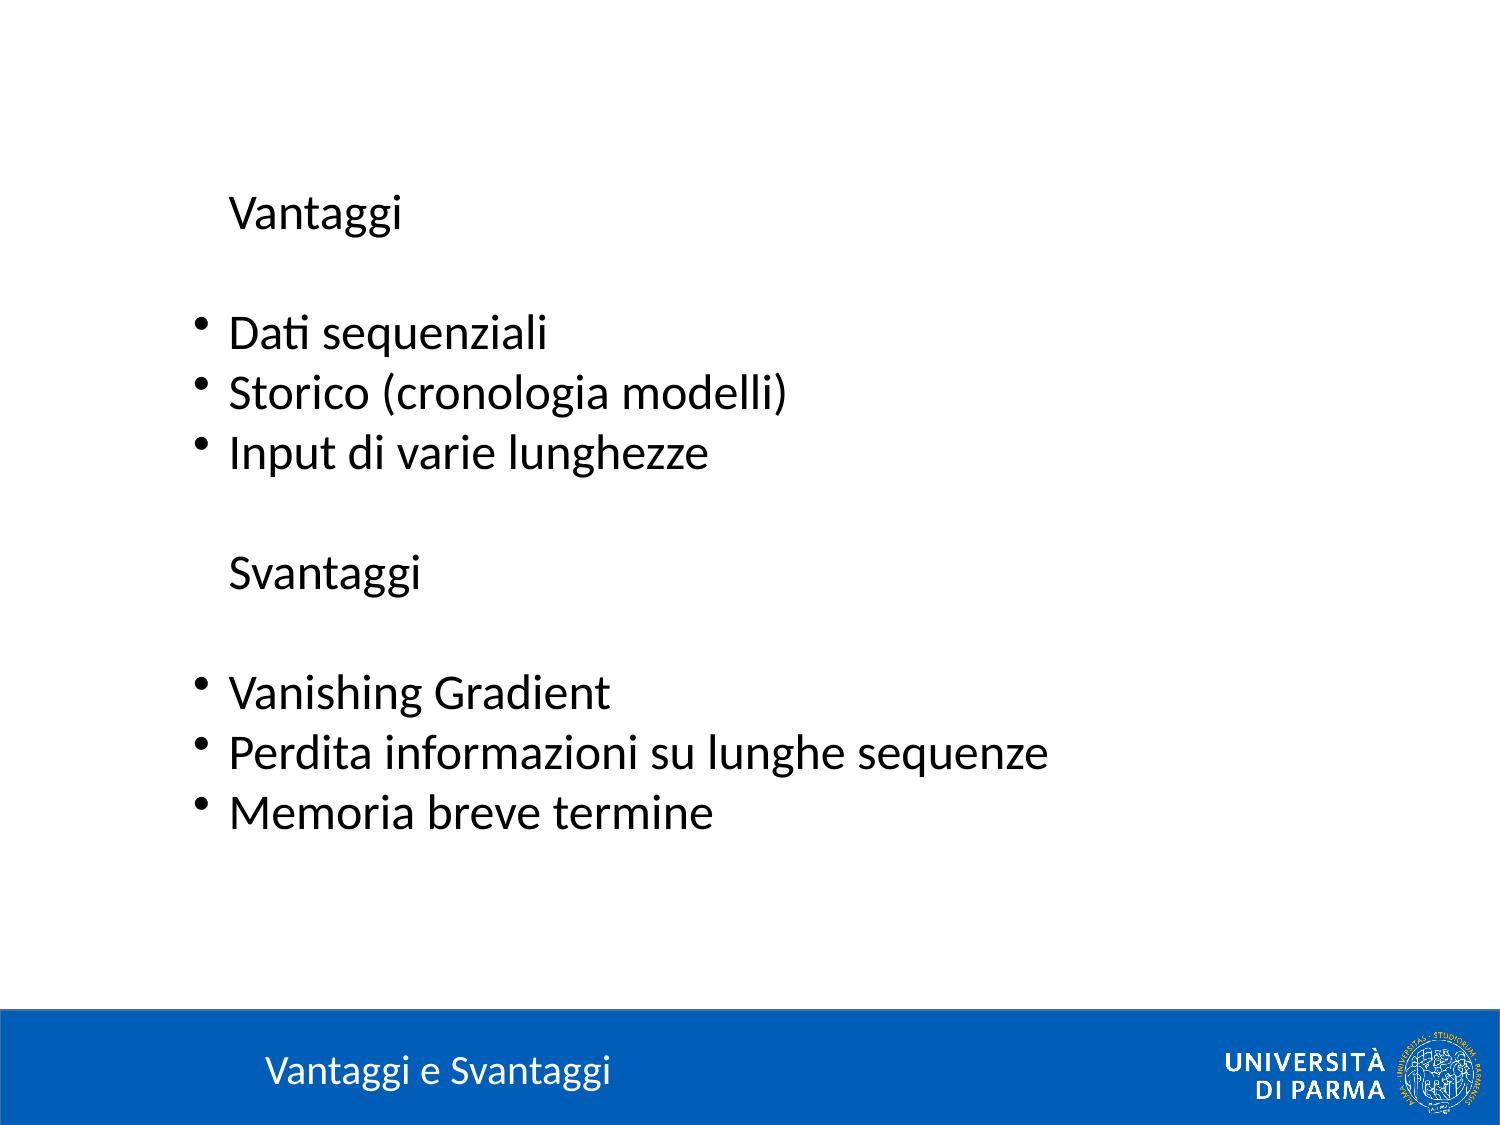

Vantaggi
Dati sequenziali
Storico (cronologia modelli)
Input di varie lunghezze
Svantaggi
Vanishing Gradient
Perdita informazioni su lunghe sequenze
Memoria breve termine
Vantaggi e Svantaggi